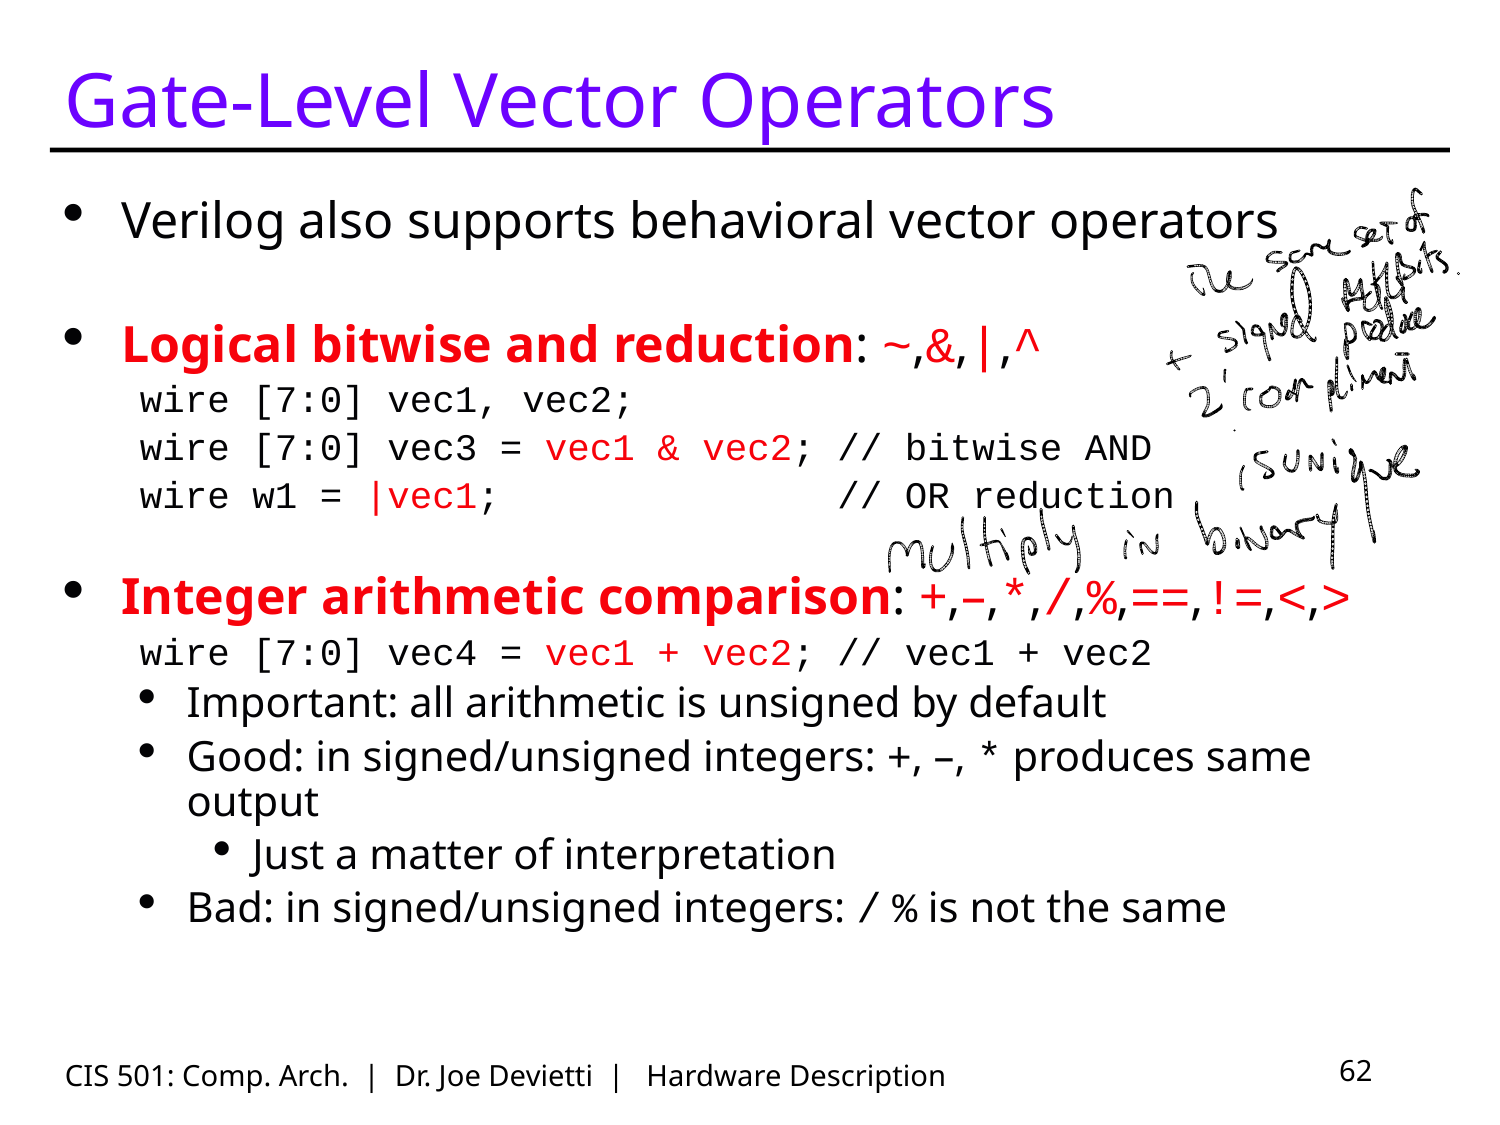

Gate-Level Vector Operators
Verilog also supports behavioral vector operators
Logical bitwise and reduction: ~,&,|,^
wire [7:0] vec1, vec2;
wire [7:0] vec3 = vec1 & vec2; // bitwise AND
wire w1 = |vec1; // OR reduction
Integer arithmetic comparison: +,–,*,/,%,==,!=,<,>
wire [7:0] vec4 = vec1 + vec2; // vec1 + vec2
Important: all arithmetic is unsigned by default
Good: in signed/unsigned integers: +, –, * produces same output
Just a matter of interpretation
Bad: in signed/unsigned integers: / % is not the same
CIS 501: Comp. Arch. | Dr. Joe Devietti | Hardware Description